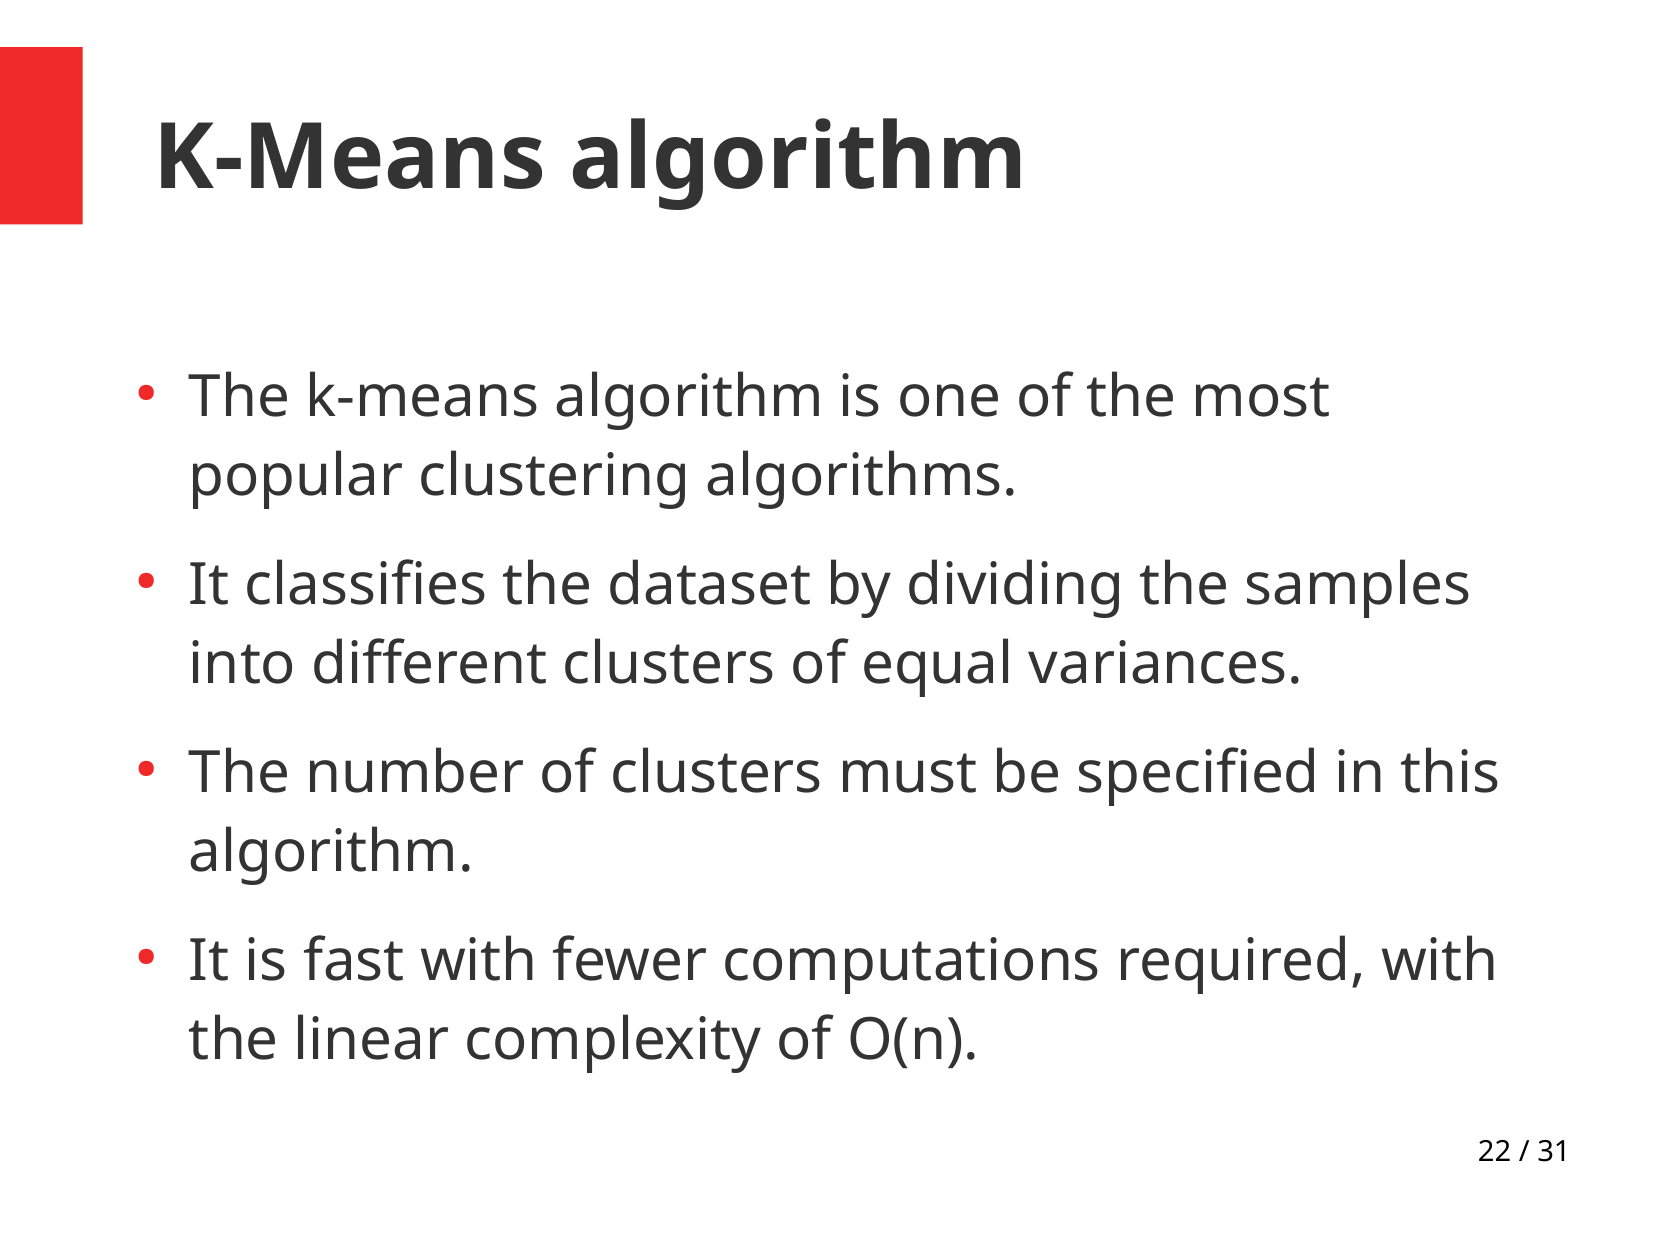

# K-Means algorithm
The k-means algorithm is one of the most popular clustering algorithms.
It classifies the dataset by dividing the samples into different clusters of equal variances.
The number of clusters must be specified in this algorithm.
It is fast with fewer computations required, with the linear complexity of O(n).
22